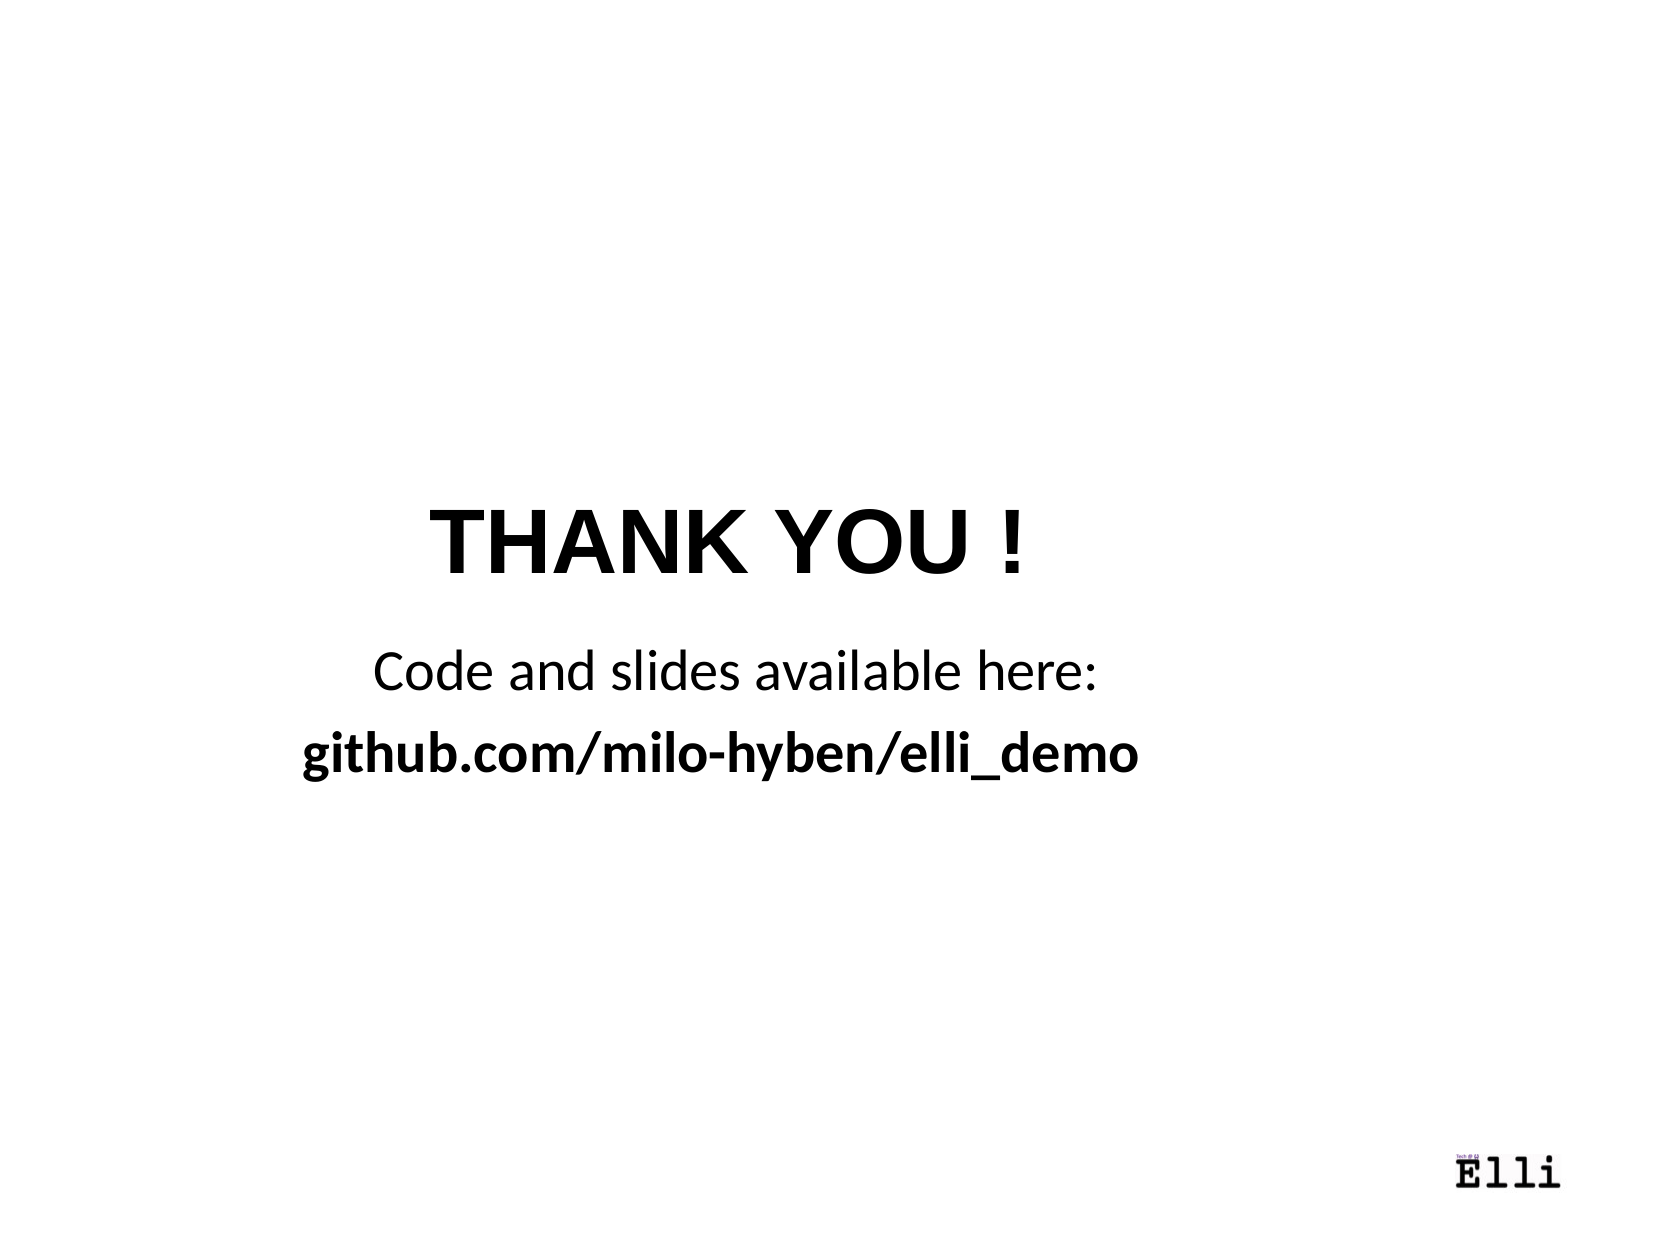

# THANK YOU !
Code and slides available here:
github.com/milo-hyben/elli_demo